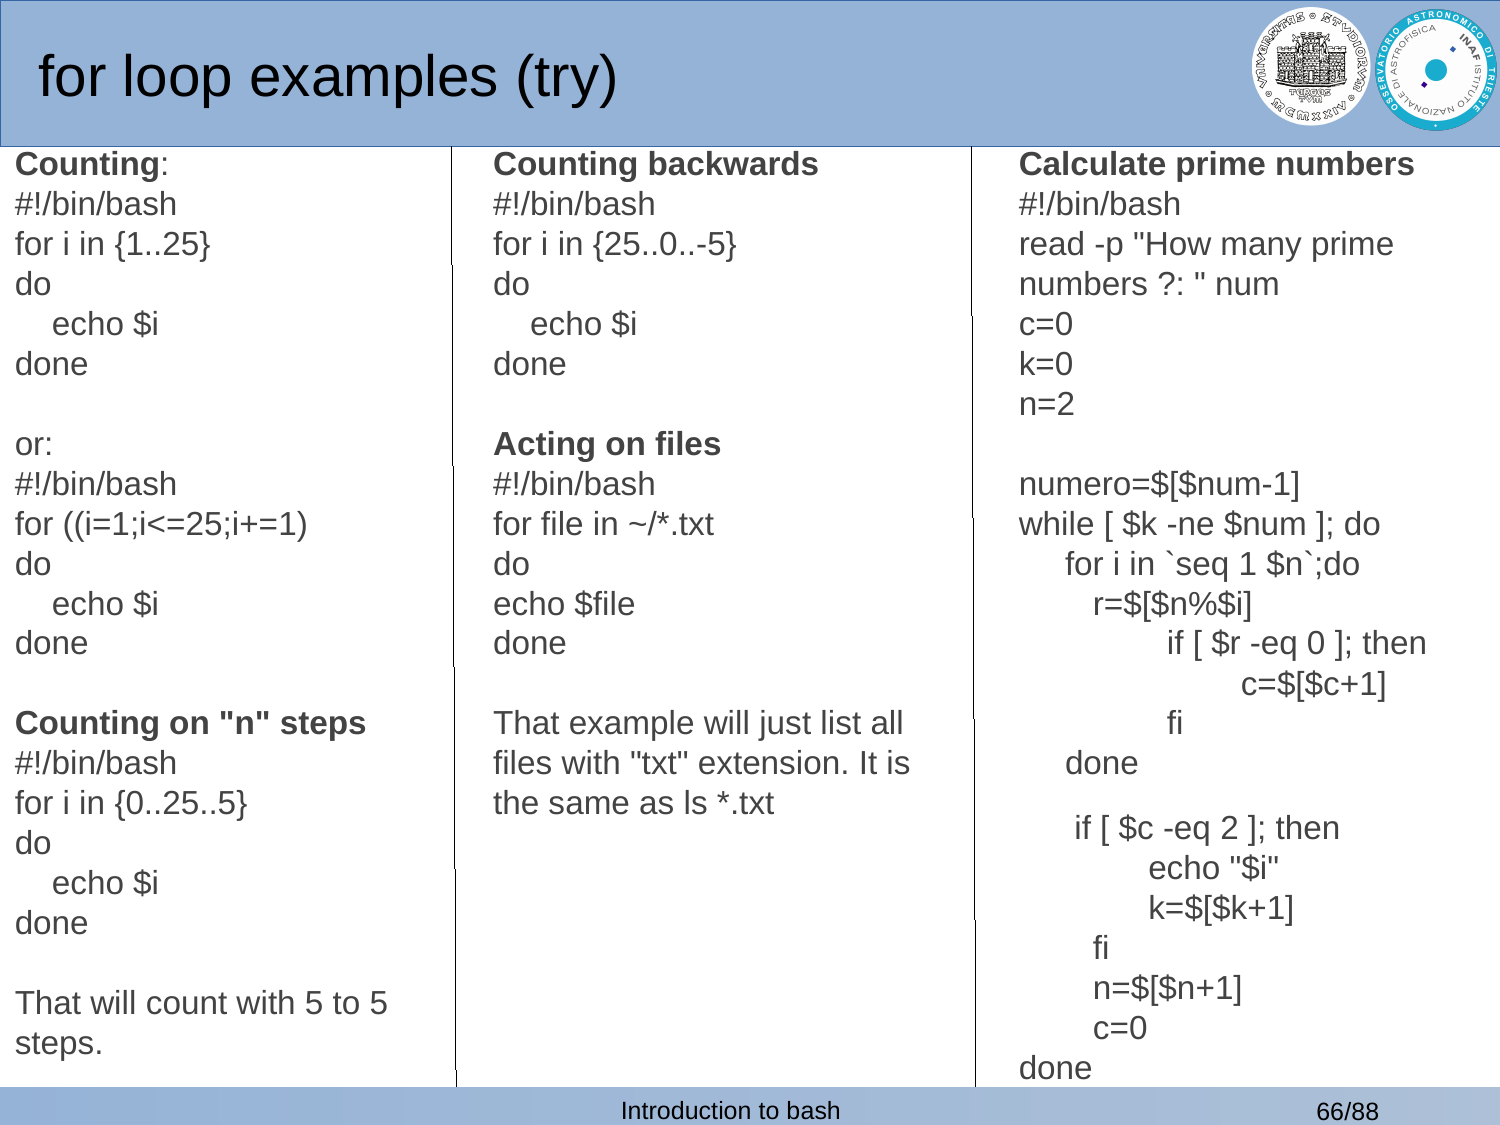

for loop examples (try)
# Counting:
#!/bin/bash
for i in {1..25}
do
 echo $i
done
or:
#!/bin/bash
for ((i=1;i<=25;i+=1)
do
 echo $i
done
Counting on "n" steps
#!/bin/bash
for i in {0..25..5}
do
 echo $i
done
That will count with 5 to 5 steps.
Counting backwards
#!/bin/bash
for i in {25..0..-5}
do
 echo $i
done
Acting on files
#!/bin/bash
for file in ~/*.txt
do
echo $file
done
That example will just list all files with "txt" extension. It is the same as ls *.txt
Calculate prime numbers
#!/bin/bash
read -p "How many prime numbers ?: " num
c=0
k=0
n=2
numero=$[$num-1]
while [ $k -ne $num ]; do
 for i in `seq 1 $n`;do
 r=$[$n%$i]
 if [ $r -eq 0 ]; then
 c=$[$c+1]
 fi
 done
 if [ $c -eq 2 ]; then
 echo "$i"
 k=$[$k+1]
 fi
 n=$[$n+1]
 c=0
done